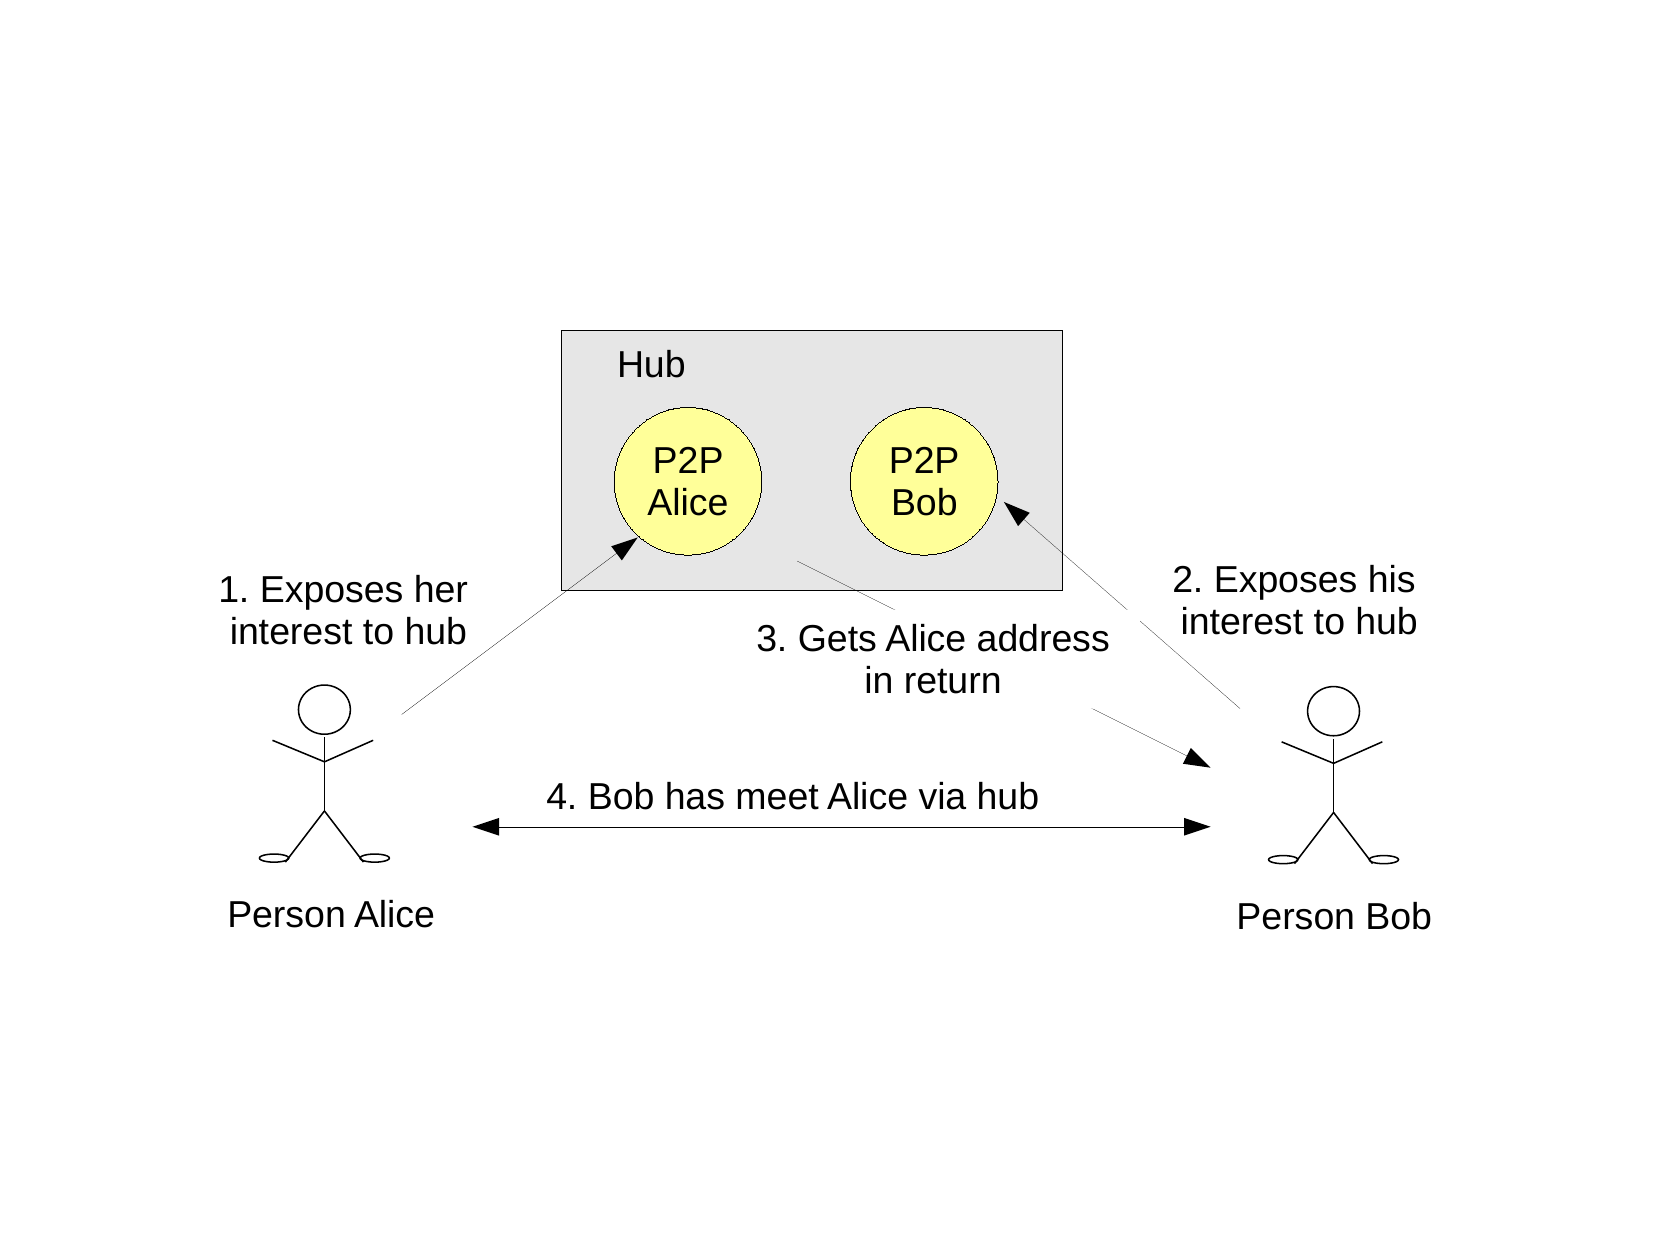

Hub
P2P
Alice
P2P
Bob
2. Exposes his
interest to hub
1. Exposes her
interest to hub
3. Gets Alice address
in return
4. Bob has meet Alice via hub
Person Alice
Person Bob